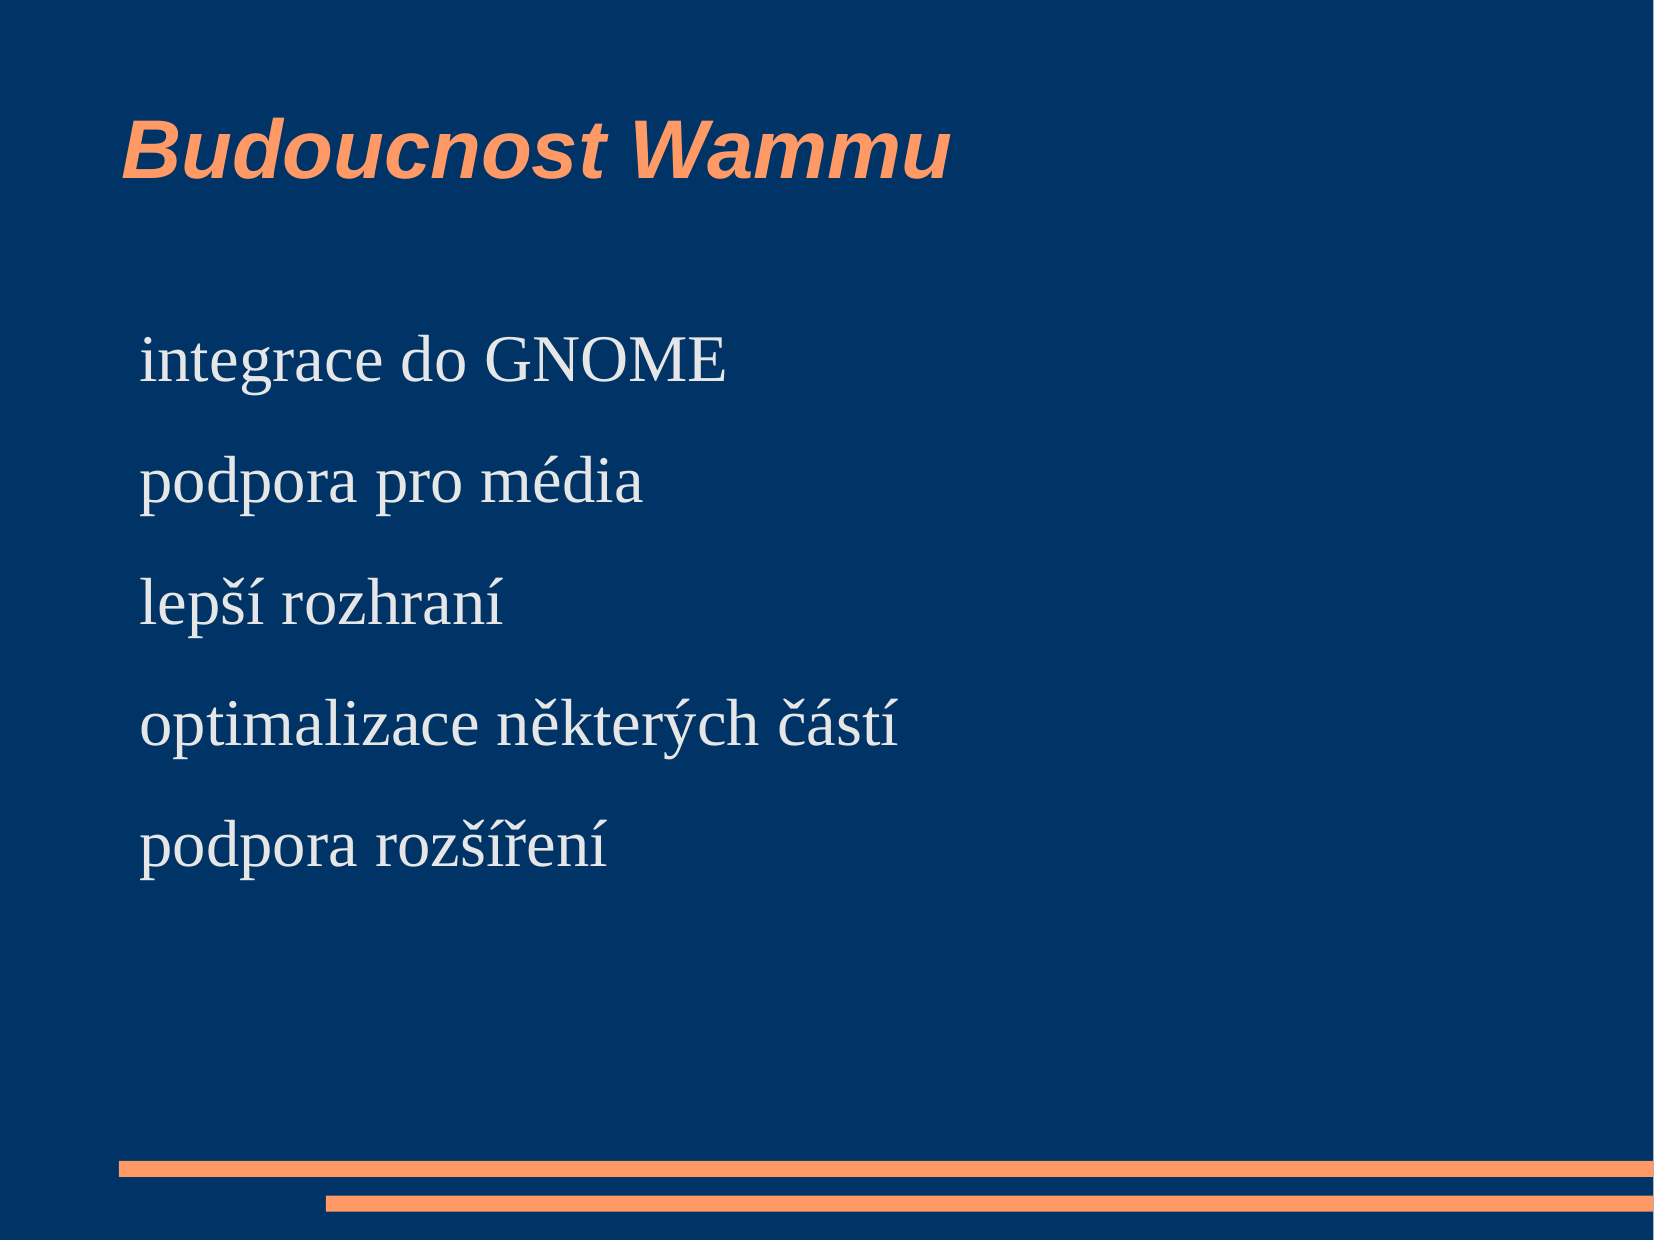

# Budoucnost Wammu
integrace do GNOME
podpora pro média
lepší rozhraní
optimalizace některých částí
podpora rozšíření